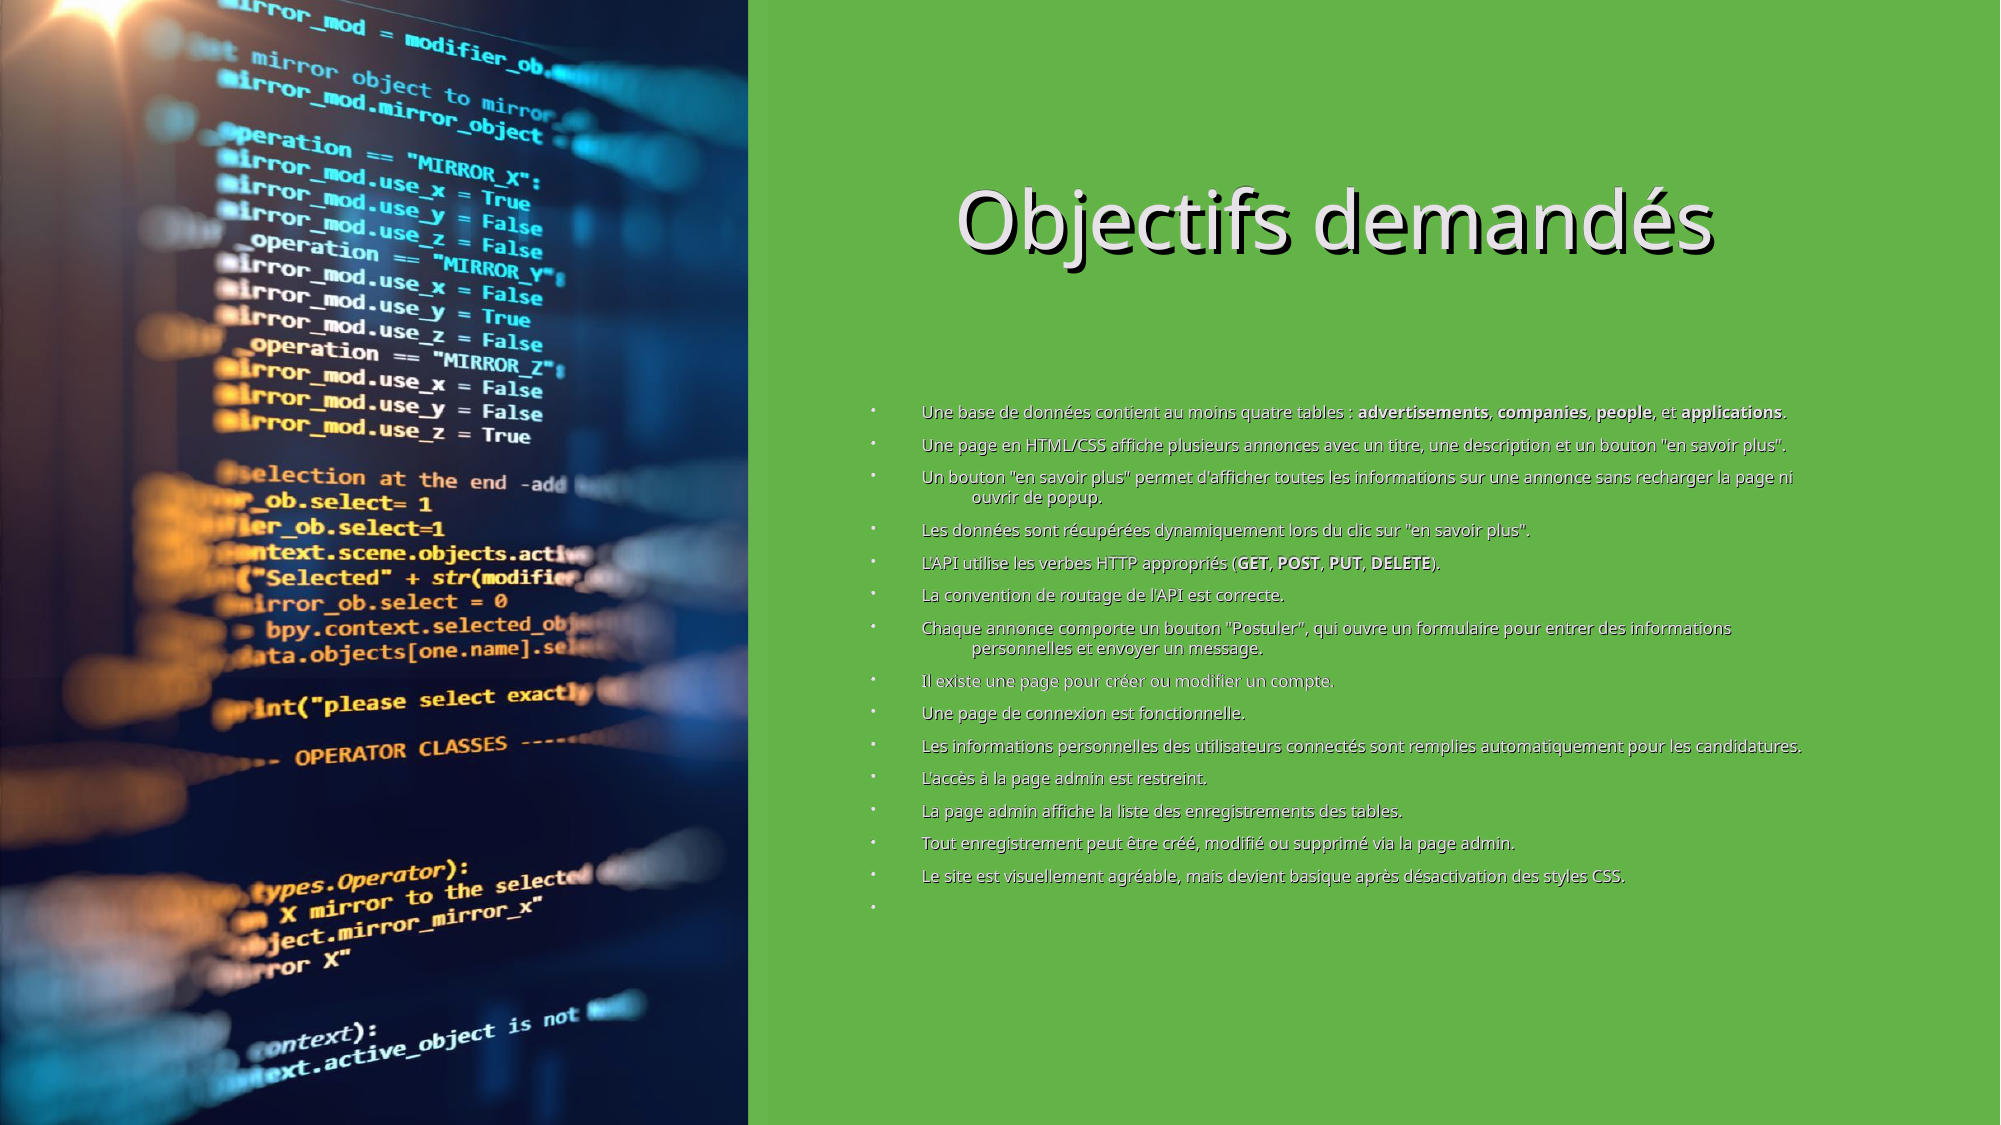

# Objectifs demandés
Une base de données contient au moins quatre tables : advertisements, companies, people, et applications.
Une page en HTML/CSS affiche plusieurs annonces avec un titre, une description et un bouton "en savoir plus".
Un bouton "en savoir plus" permet d'afficher toutes les informations sur une annonce sans recharger la page ni ouvrir de popup.
Les données sont récupérées dynamiquement lors du clic sur "en savoir plus".
L'API utilise les verbes HTTP appropriés (GET, POST, PUT, DELETE).
La convention de routage de l'API est correcte.
Chaque annonce comporte un bouton "Postuler", qui ouvre un formulaire pour entrer des informations personnelles et envoyer un message.
Il existe une page pour créer ou modifier un compte.
Une page de connexion est fonctionnelle.
Les informations personnelles des utilisateurs connectés sont remplies automatiquement pour les candidatures.
L'accès à la page admin est restreint.
La page admin affiche la liste des enregistrements des tables.
Tout enregistrement peut être créé, modifié ou supprimé via la page admin.
Le site est visuellement agréable, mais devient basique après désactivation des styles CSS.